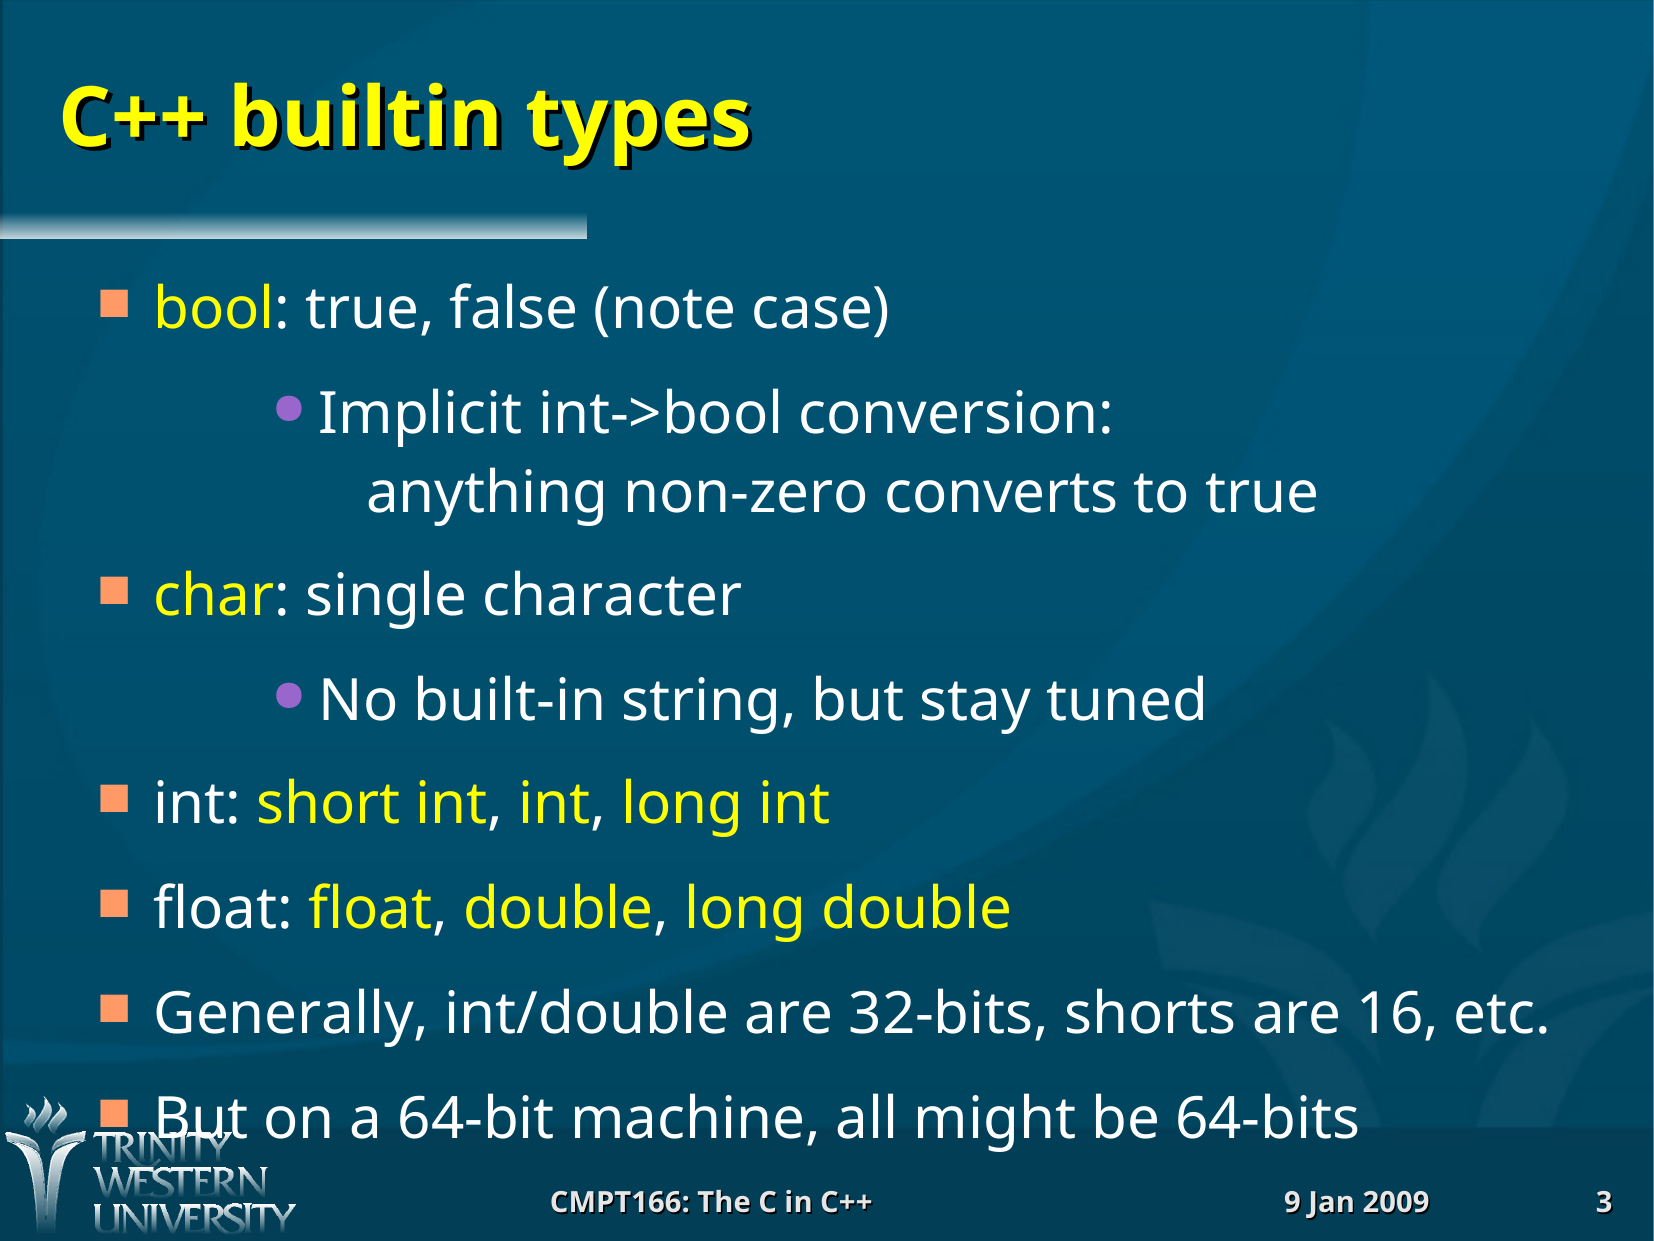

# C++ builtin types
bool: true, false (note case)
Implicit int->bool conversion:
anything non-zero converts to true
char: single character
No built-in string, but stay tuned
int: short int, int, long int
float: float, double, long double
Generally, int/double are 32-bits, shorts are 16, etc.
But on a 64-bit machine, all might be 64-bits
CMPT166: The C in C++
9 Jan 2009
3